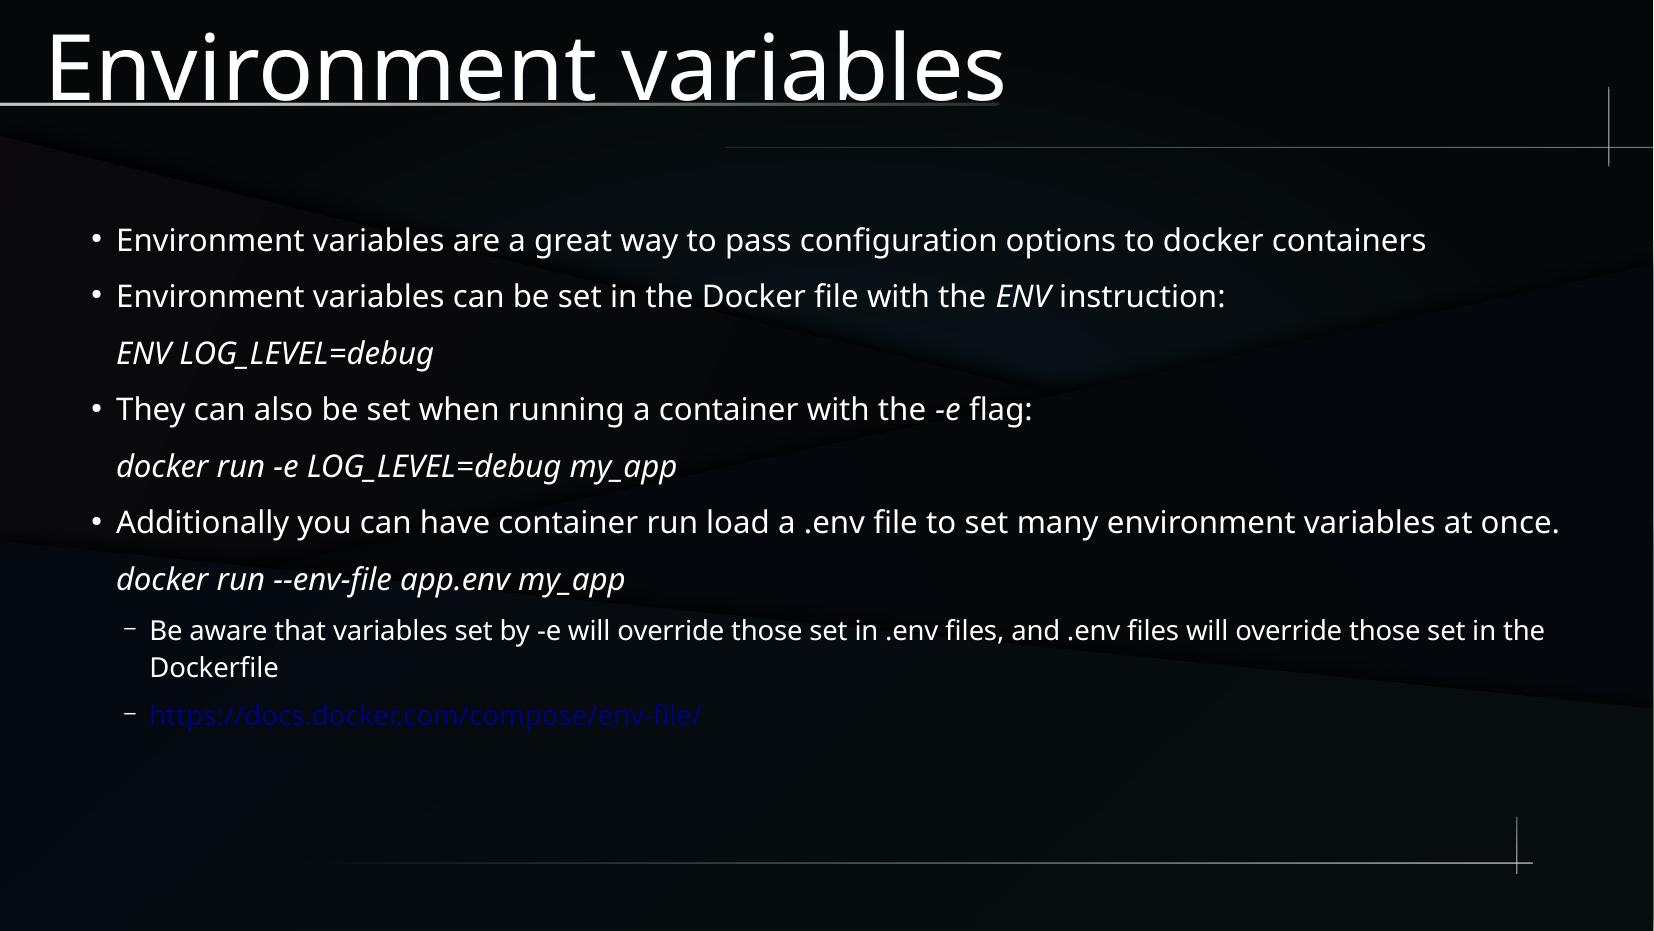

# Environment variables
Environment variables are a great way to pass configuration options to docker containers
Environment variables can be set in the Docker file with the ENV instruction:
ENV LOG_LEVEL=debug
They can also be set when running a container with the -e flag:
docker run -e LOG_LEVEL=debug my_app
Additionally you can have container run load a .env file to set many environment variables at once.
docker run --env-file app.env my_app
Be aware that variables set by -e will override those set in .env files, and .env files will override those set in the Dockerfile
https://docs.docker.com/compose/env-file/